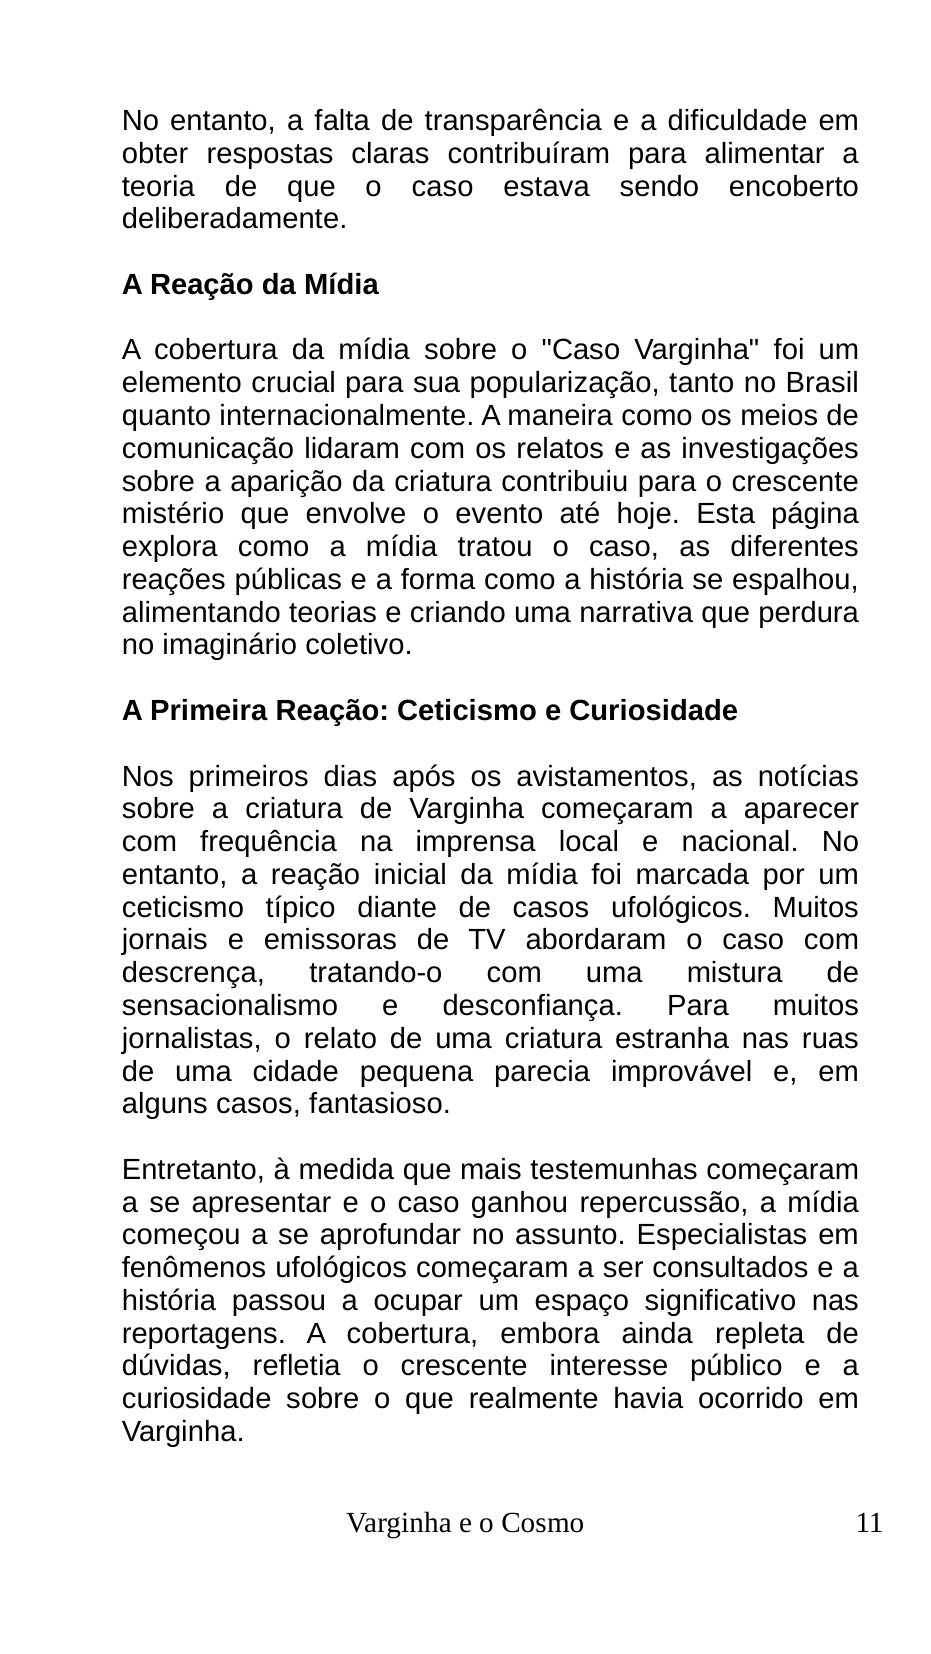

No entanto, a falta de transparência e a dificuldade em obter respostas claras contribuíram para alimentar a teoria de que o caso estava sendo encoberto deliberadamente.
A Reação da Mídia
A cobertura da mídia sobre o "Caso Varginha" foi um elemento crucial para sua popularização, tanto no Brasil quanto internacionalmente. A maneira como os meios de comunicação lidaram com os relatos e as investigações sobre a aparição da criatura contribuiu para o crescente mistério que envolve o evento até hoje. Esta página explora como a mídia tratou o caso, as diferentes reações públicas e a forma como a história se espalhou, alimentando teorias e criando uma narrativa que perdura no imaginário coletivo.
A Primeira Reação: Ceticismo e Curiosidade
Nos primeiros dias após os avistamentos, as notícias sobre a criatura de Varginha começaram a aparecer com frequência na imprensa local e nacional. No entanto, a reação inicial da mídia foi marcada por um ceticismo típico diante de casos ufológicos. Muitos jornais e emissoras de TV abordaram o caso com descrença, tratando-o com uma mistura de sensacionalismo e desconfiança. Para muitos jornalistas, o relato de uma criatura estranha nas ruas de uma cidade pequena parecia improvável e, em alguns casos, fantasioso.
Entretanto, à medida que mais testemunhas começaram a se apresentar e o caso ganhou repercussão, a mídia começou a se aprofundar no assunto. Especialistas em fenômenos ufológicos começaram a ser consultados e a história passou a ocupar um espaço significativo nas reportagens. A cobertura, embora ainda repleta de dúvidas, refletia o crescente interesse público e a curiosidade sobre o que realmente havia ocorrido em Varginha.
Varginha e o Cosmo
11